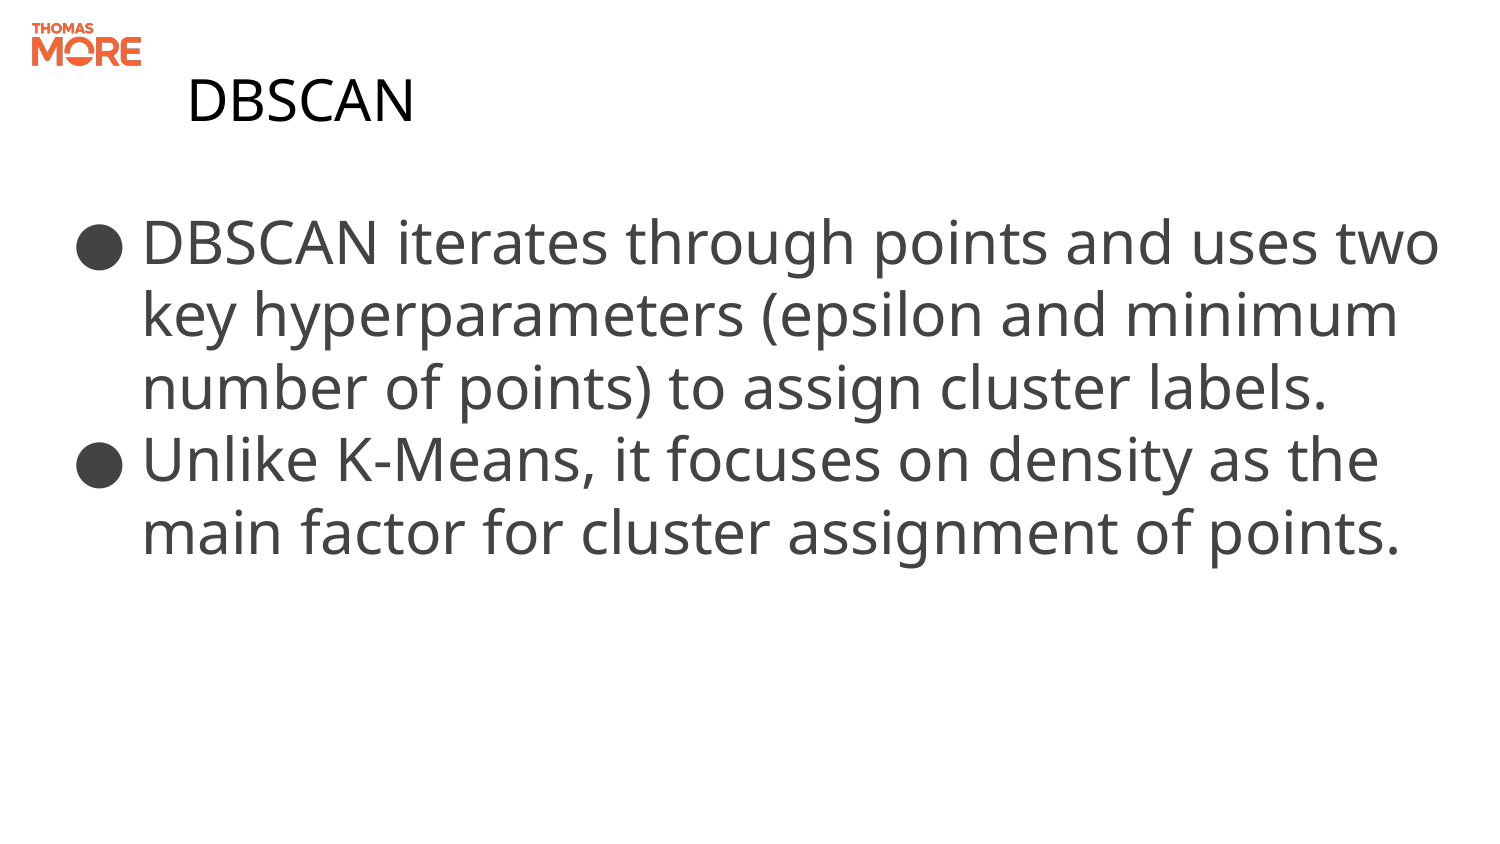

# DBSCAN
DBSCAN iterates through points and uses two key hyperparameters (epsilon and minimum number of points) to assign cluster labels.
Unlike K-Means, it focuses on density as the main factor for cluster assignment of points.